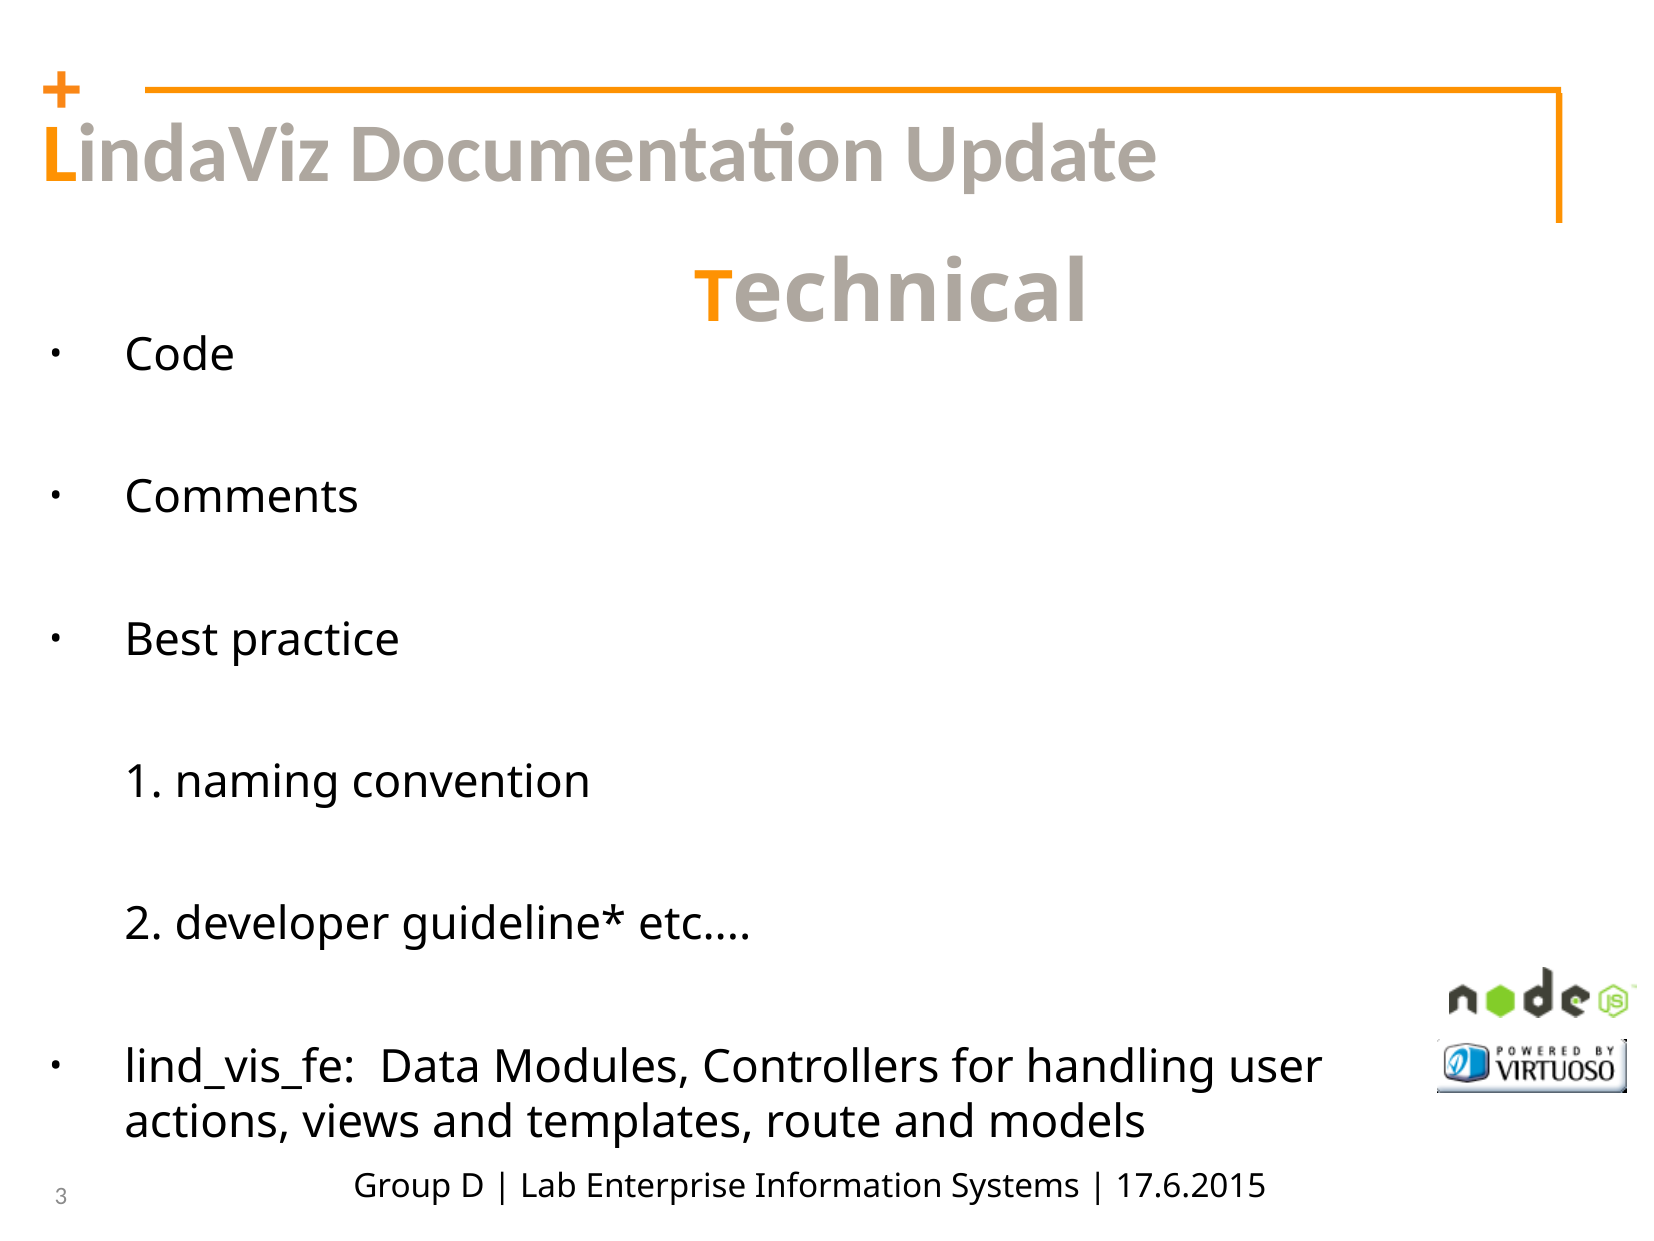

LindaViz Documentation Update
Technical
# Code
Comments
Best practice
1. naming convention
2. developer guideline* etc....
lind_vis_fe: Data Modules, Controllers for handling user actions, views and templates, route and models
Group D | Lab Enterprise Information Systems | 17.6.2015